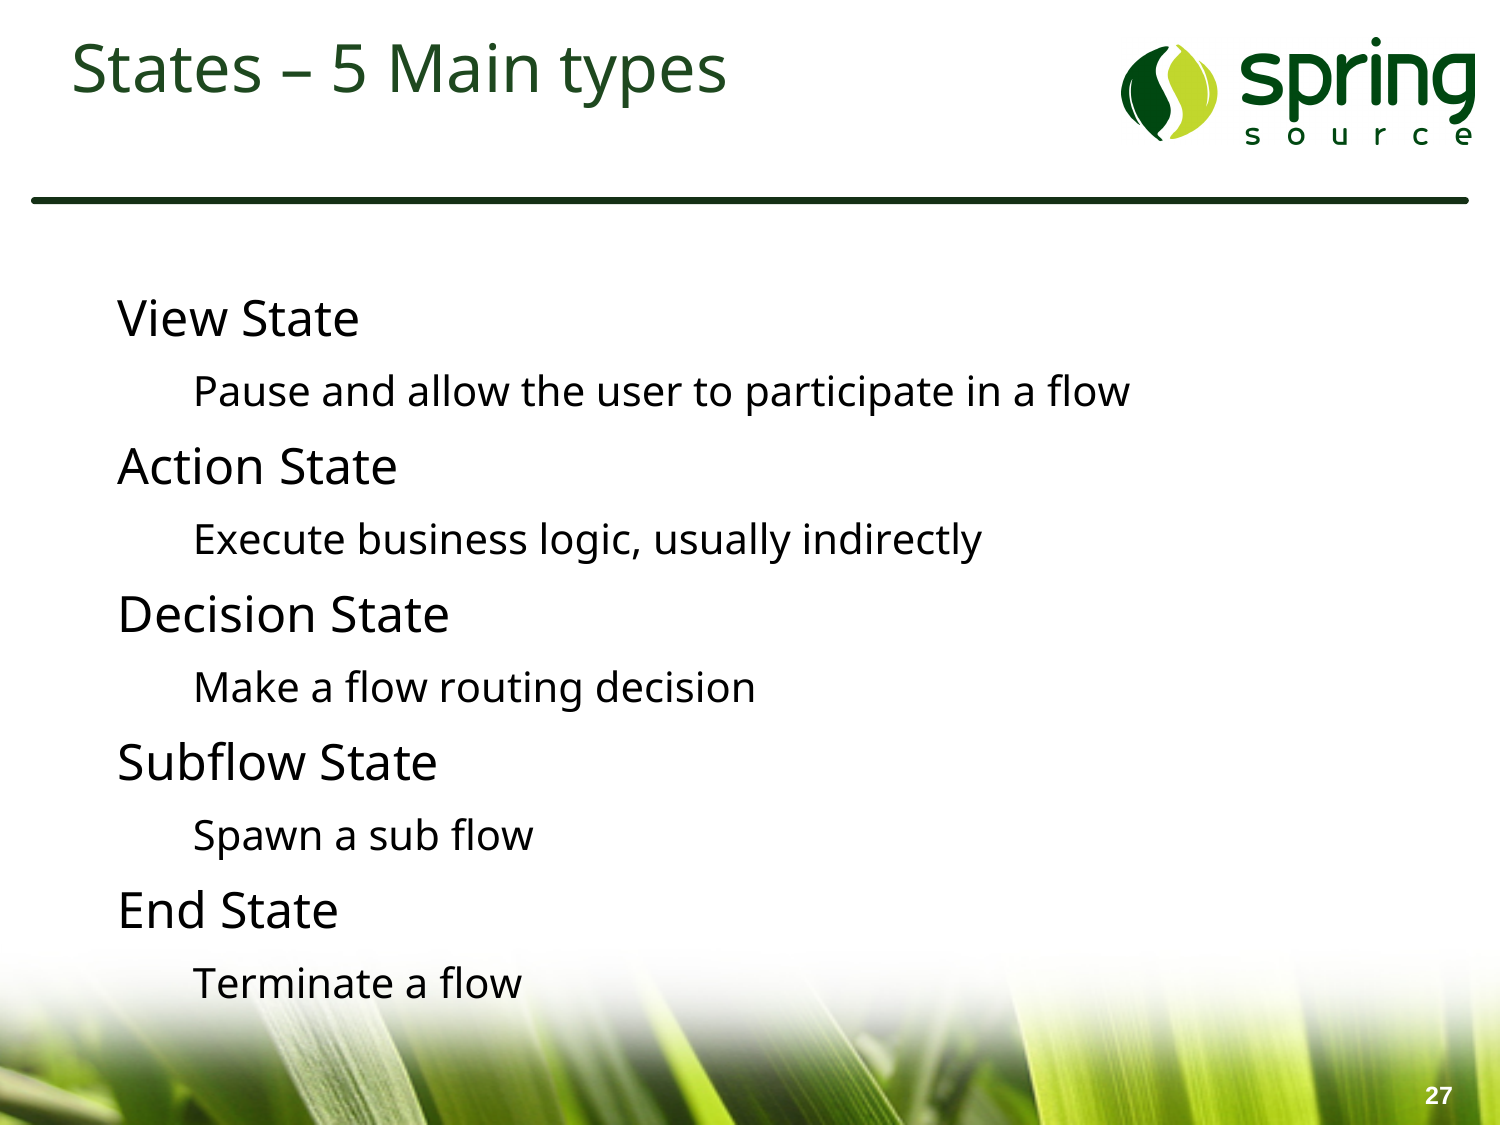

# States – 5 Main types
View State
Pause and allow the user to participate in a flow
Action State
Execute business logic, usually indirectly
Decision State
Make a flow routing decision
Subflow State
Spawn a sub flow
End State
Terminate a flow